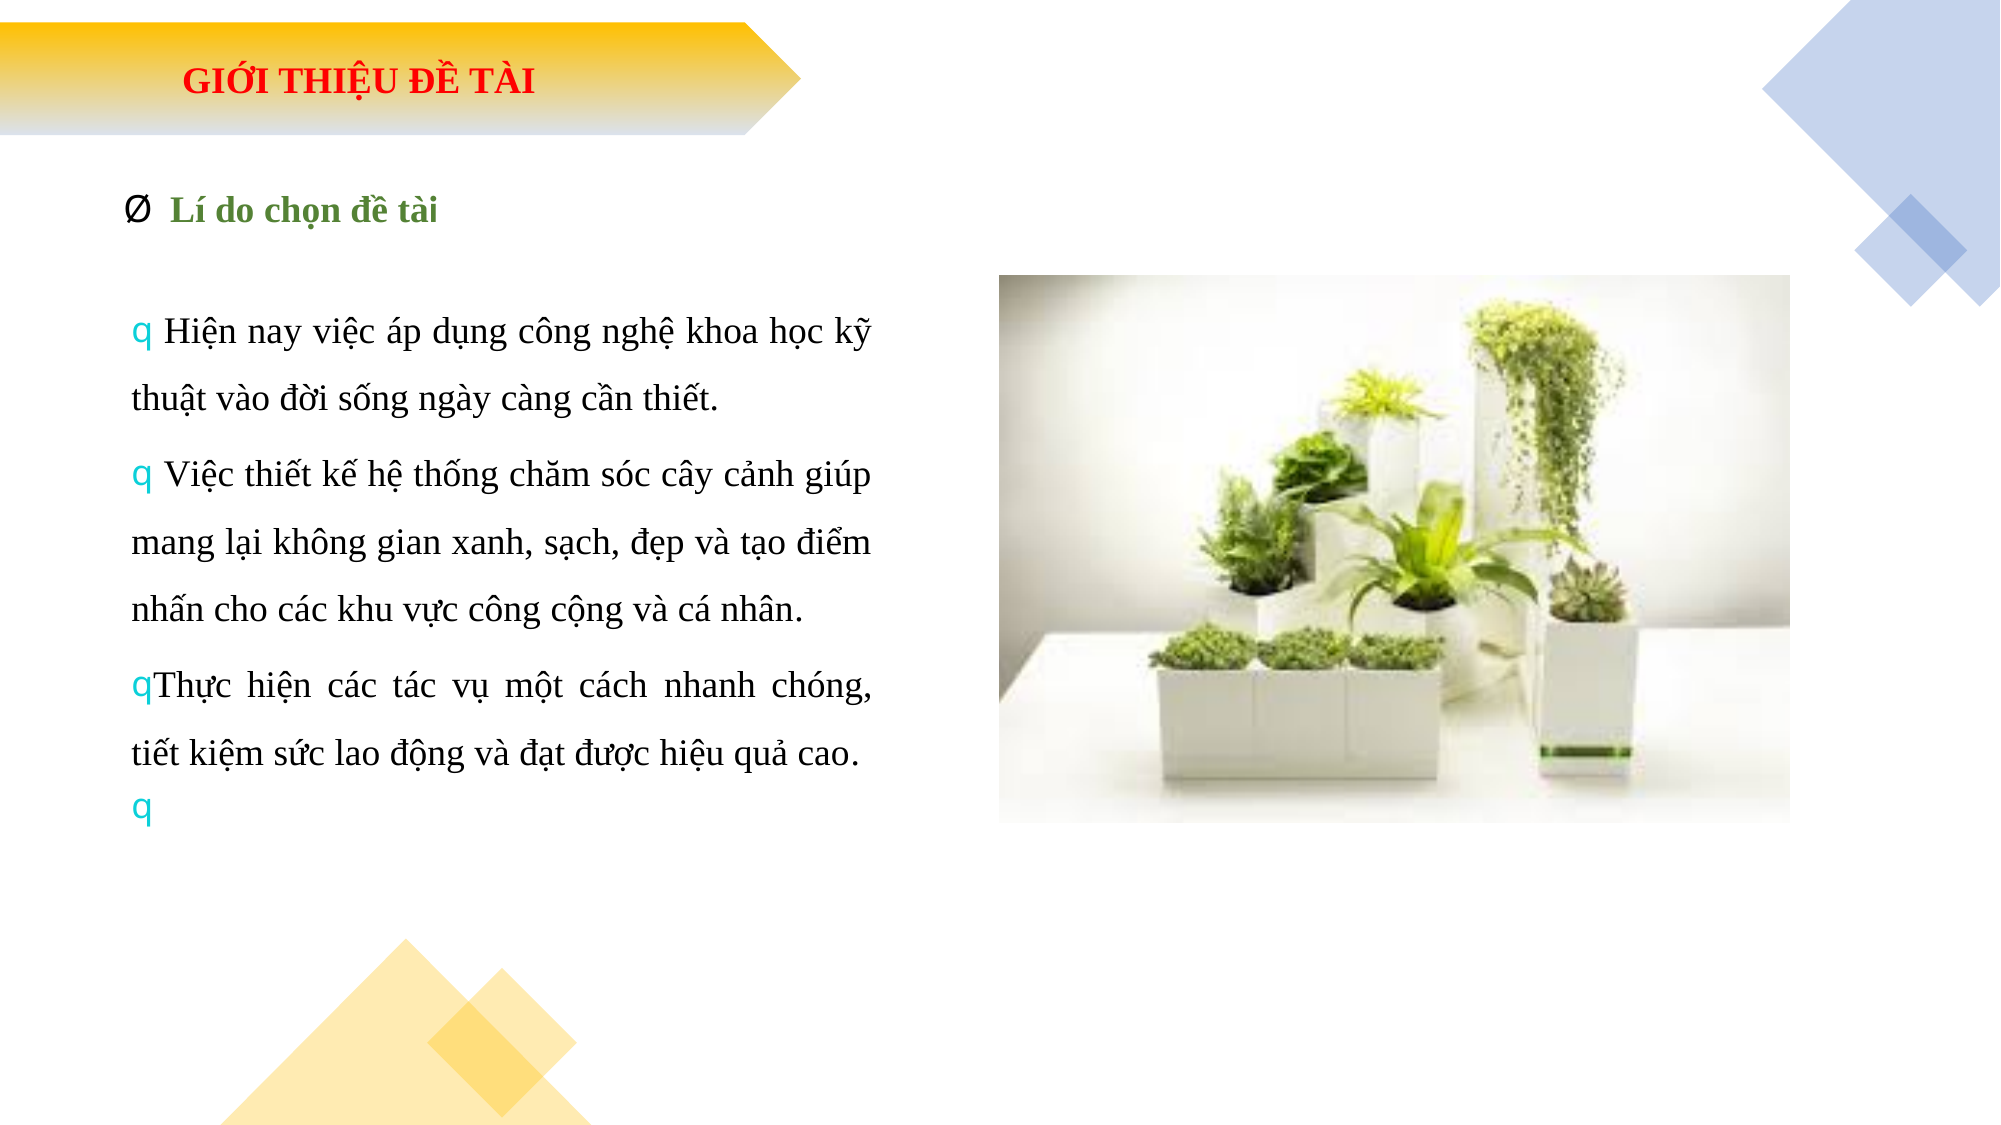

GIỚI THIỆU ĐỀ TÀI
Lí do chọn đề tài
 Hiện nay việc áp dụng công nghệ khoa học kỹ thuật vào đời sống ngày càng cần thiết.
 Việc thiết kế hệ thống chăm sóc cây cảnh giúp mang lại không gian xanh, sạch, đẹp và tạo điểm nhấn cho các khu vực công cộng và cá nhân.
Thực hiện các tác vụ một cách nhanh chóng, tiết kiệm sức lao động và đạt được hiệu quả cao.
NỘI DUNG THỰC HIỆN